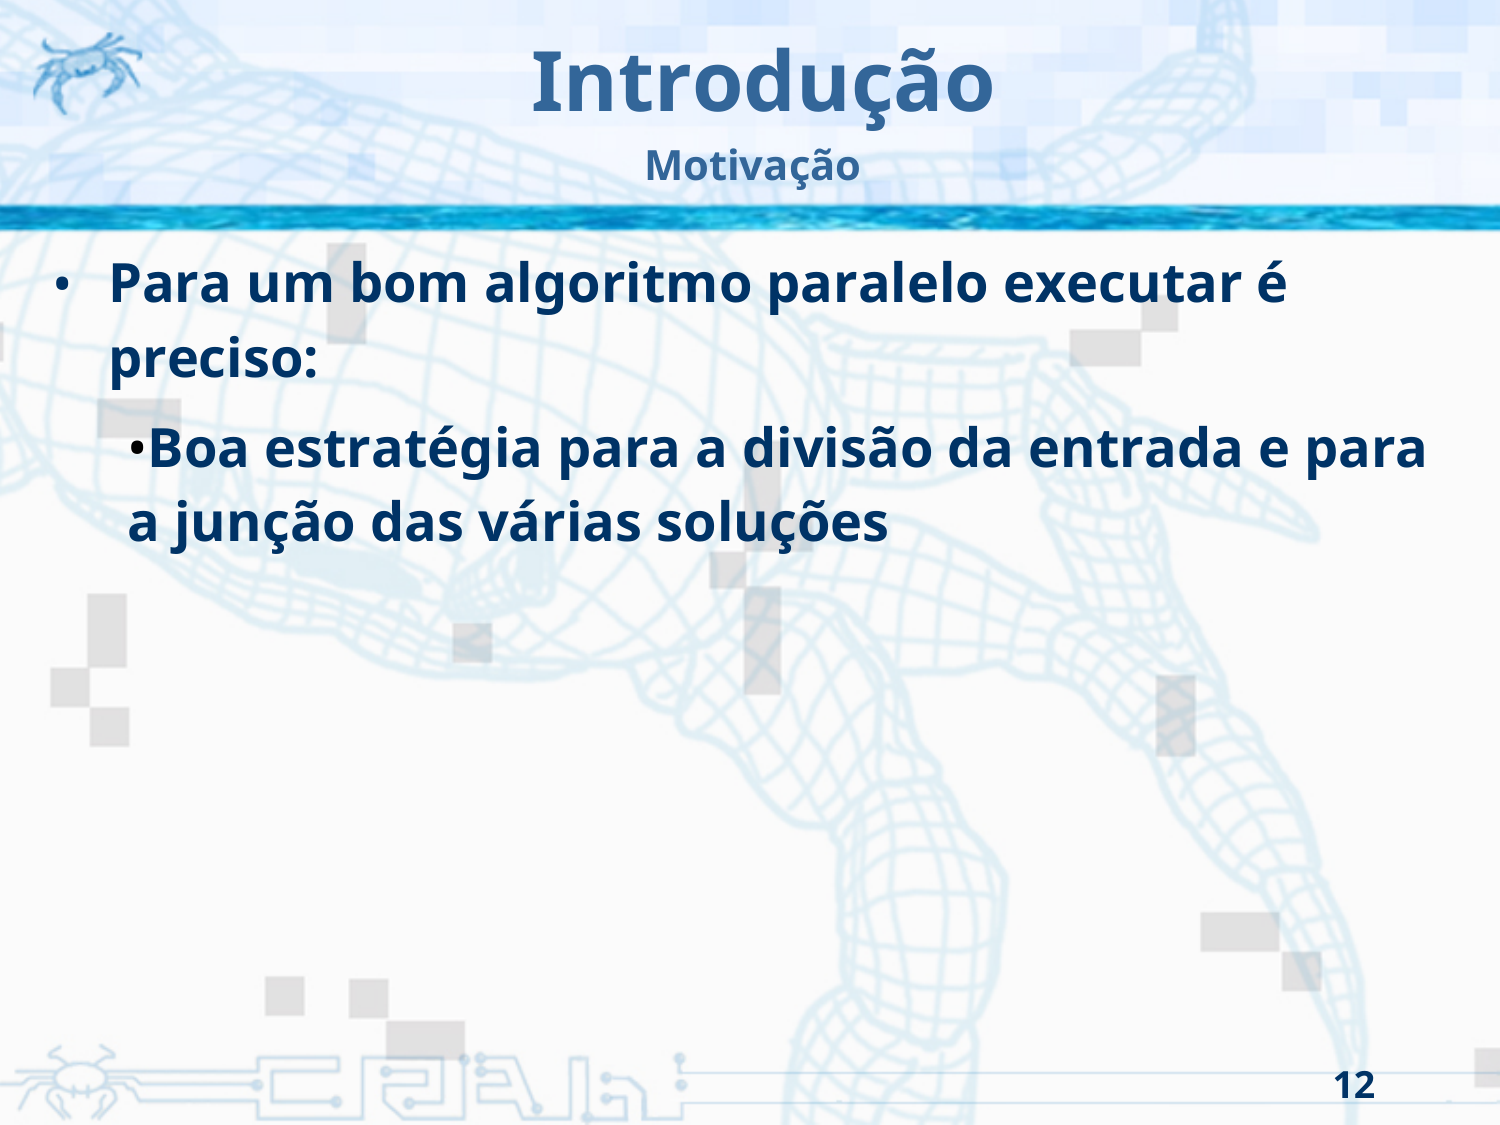

Introdução
Motivação
Para um bom algoritmo paralelo executar é preciso:
Boa estratégia para a divisão da entrada e para a junção das várias soluções